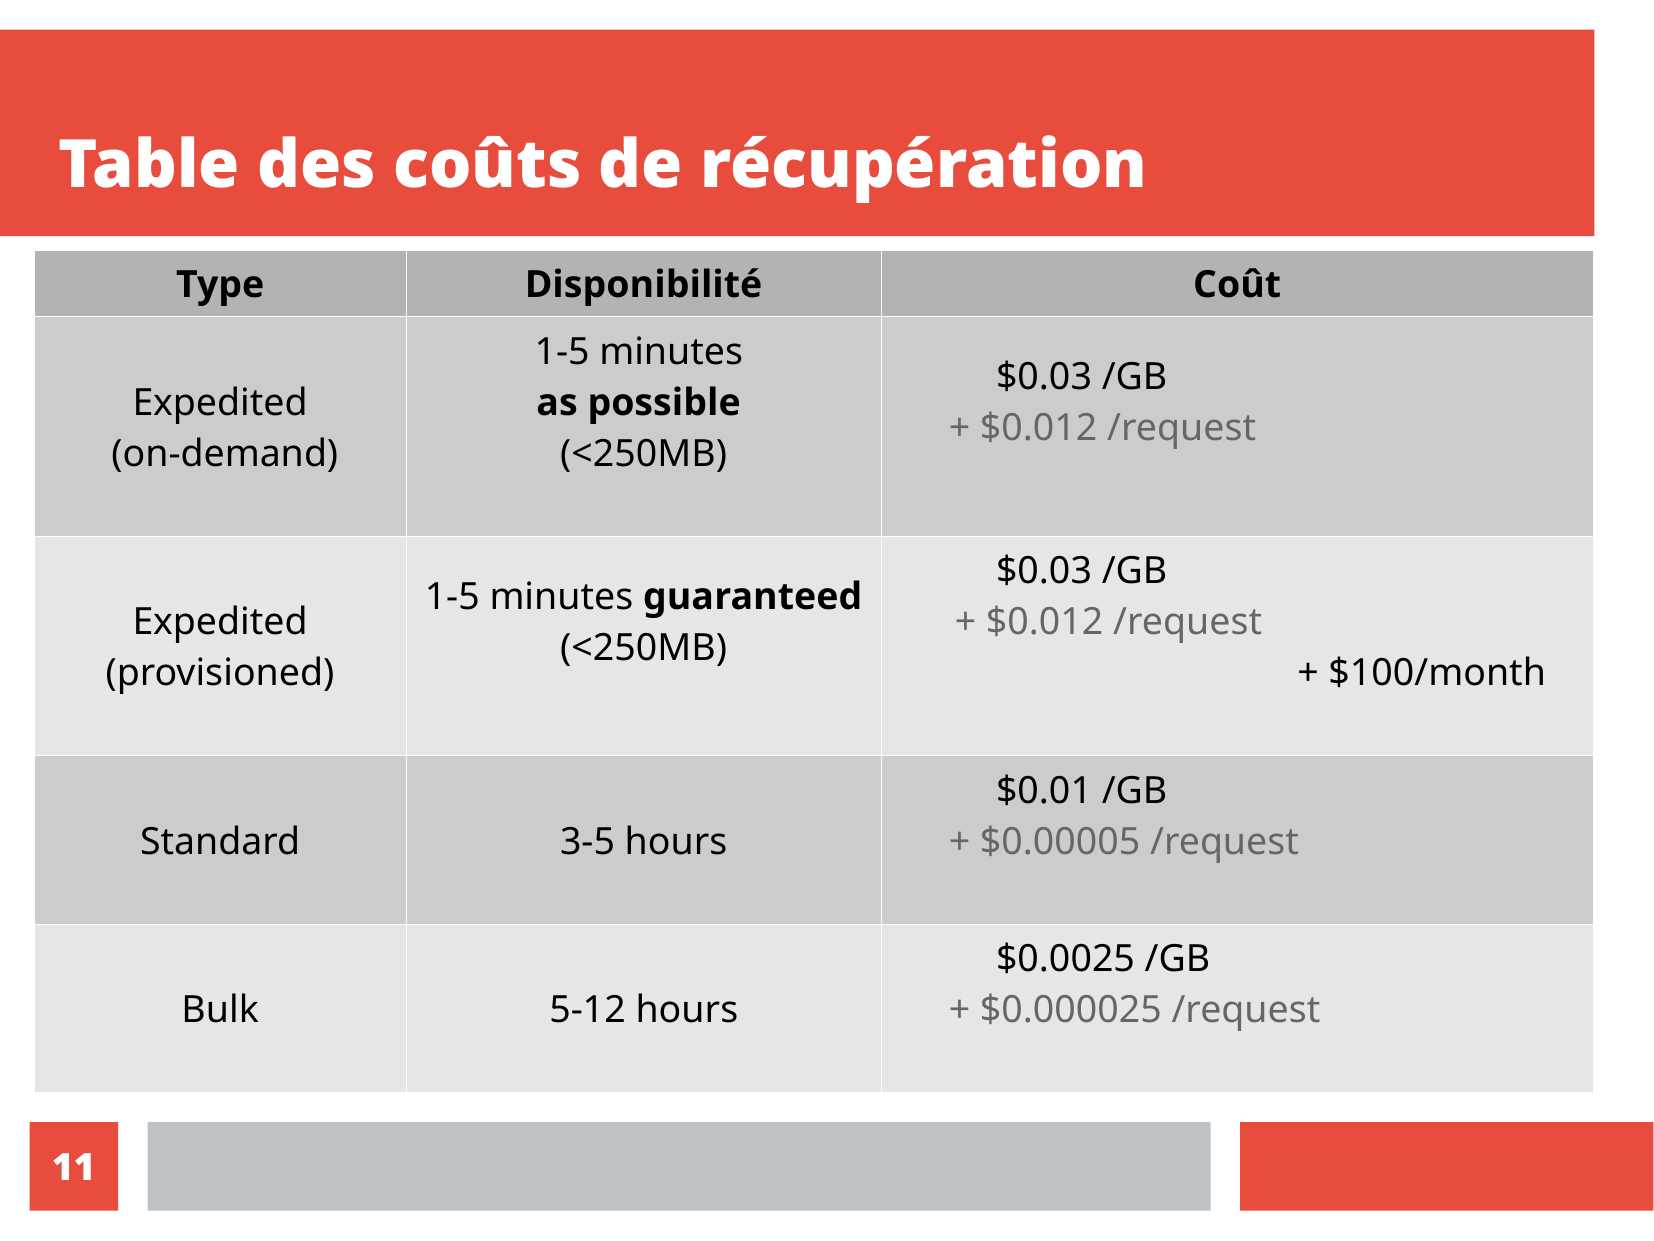

# Table des coûts de récupération
| Type | Disponibilité | Coût |
| --- | --- | --- |
| Expedited (on-demand) | 1-5 minutes as possible (<250MB) | $0.03 /GB + $0.012 /request |
| Expedited (provisioned) | 1-5 minutes guaranteed (<250MB) | $0.03 /GB + $0.012 /request + $100/month |
| Standard | 3-5 hours | $0.01 /GB + $0.00005 /request |
| Bulk | 5-12 hours | $0.0025 /GB + $0.000025 /request |
11